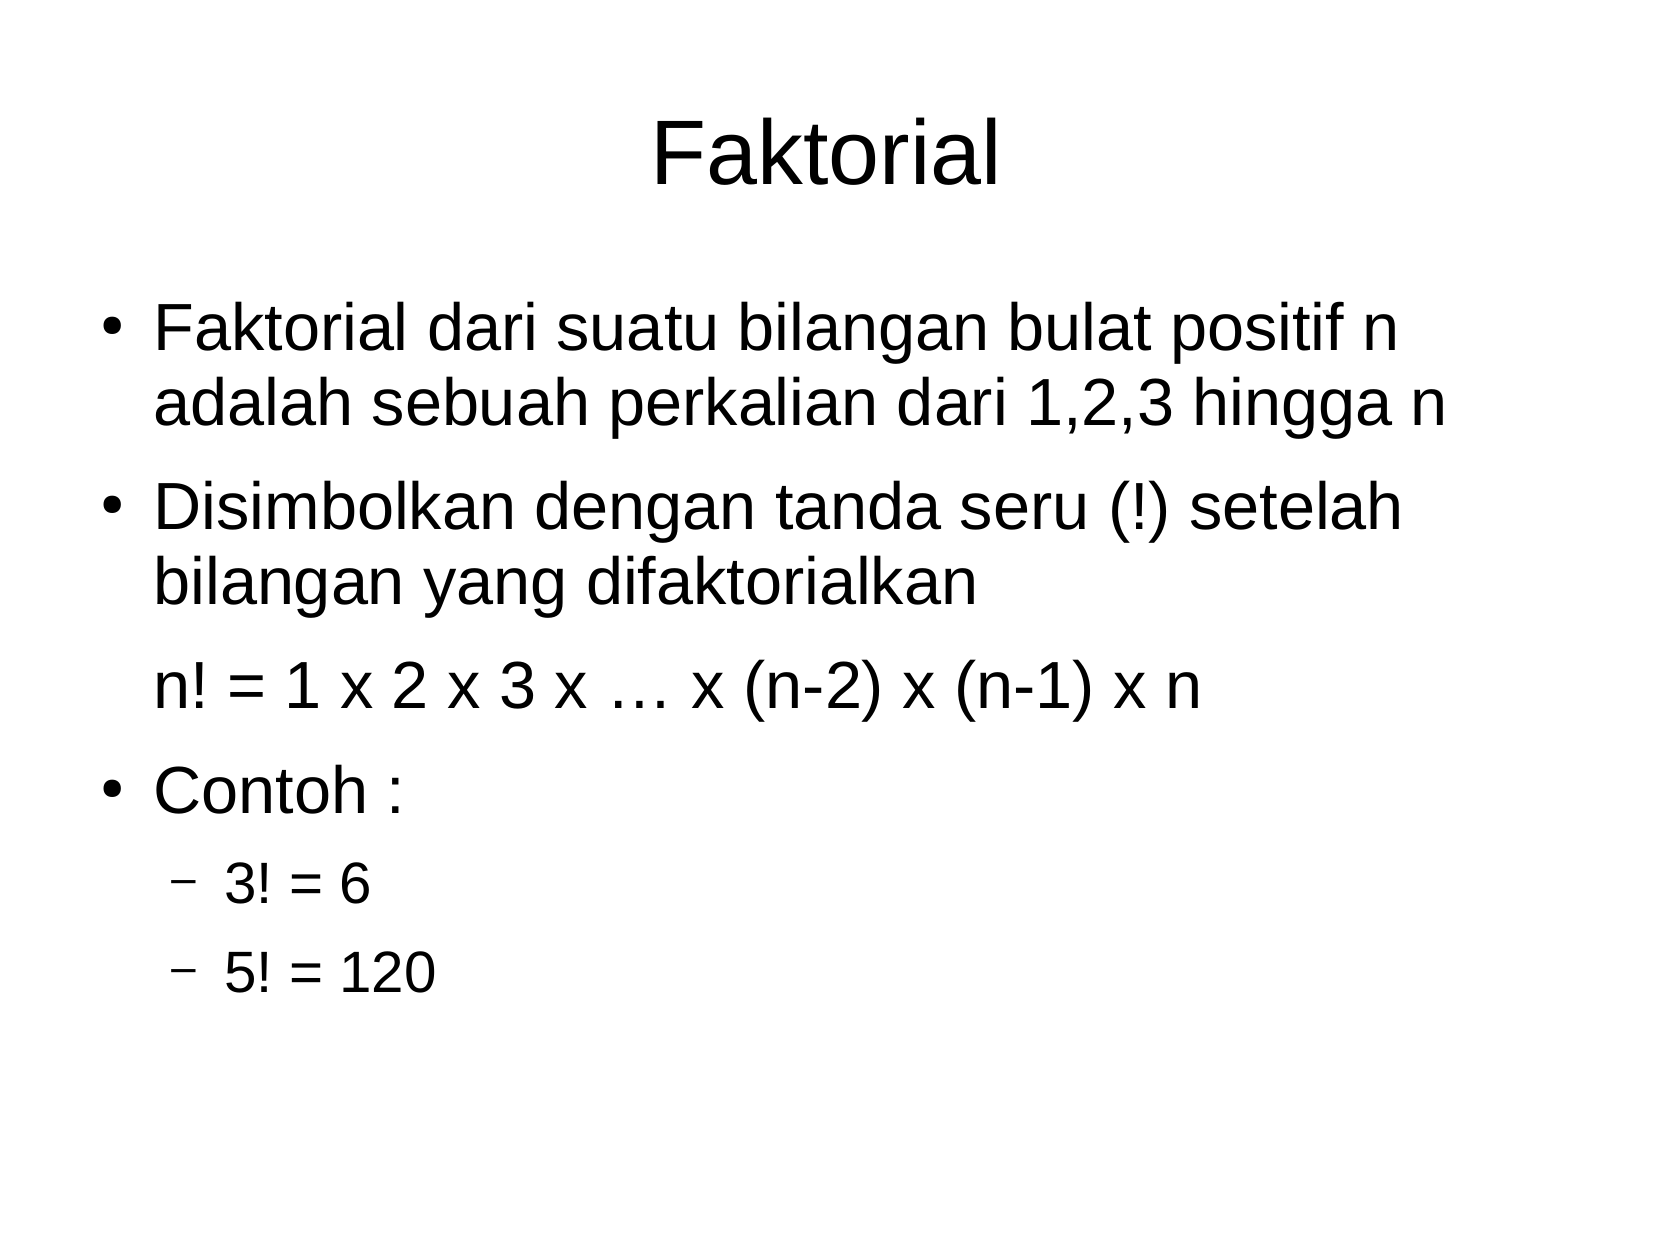

# Faktorial
Faktorial dari suatu bilangan bulat positif n adalah sebuah perkalian dari 1,2,3 hingga n
Disimbolkan dengan tanda seru (!) setelah bilangan yang difaktorialkan
n! = 1 x 2 x 3 x … x (n-2) x (n-1) x n
Contoh :
3! = 6
5! = 120